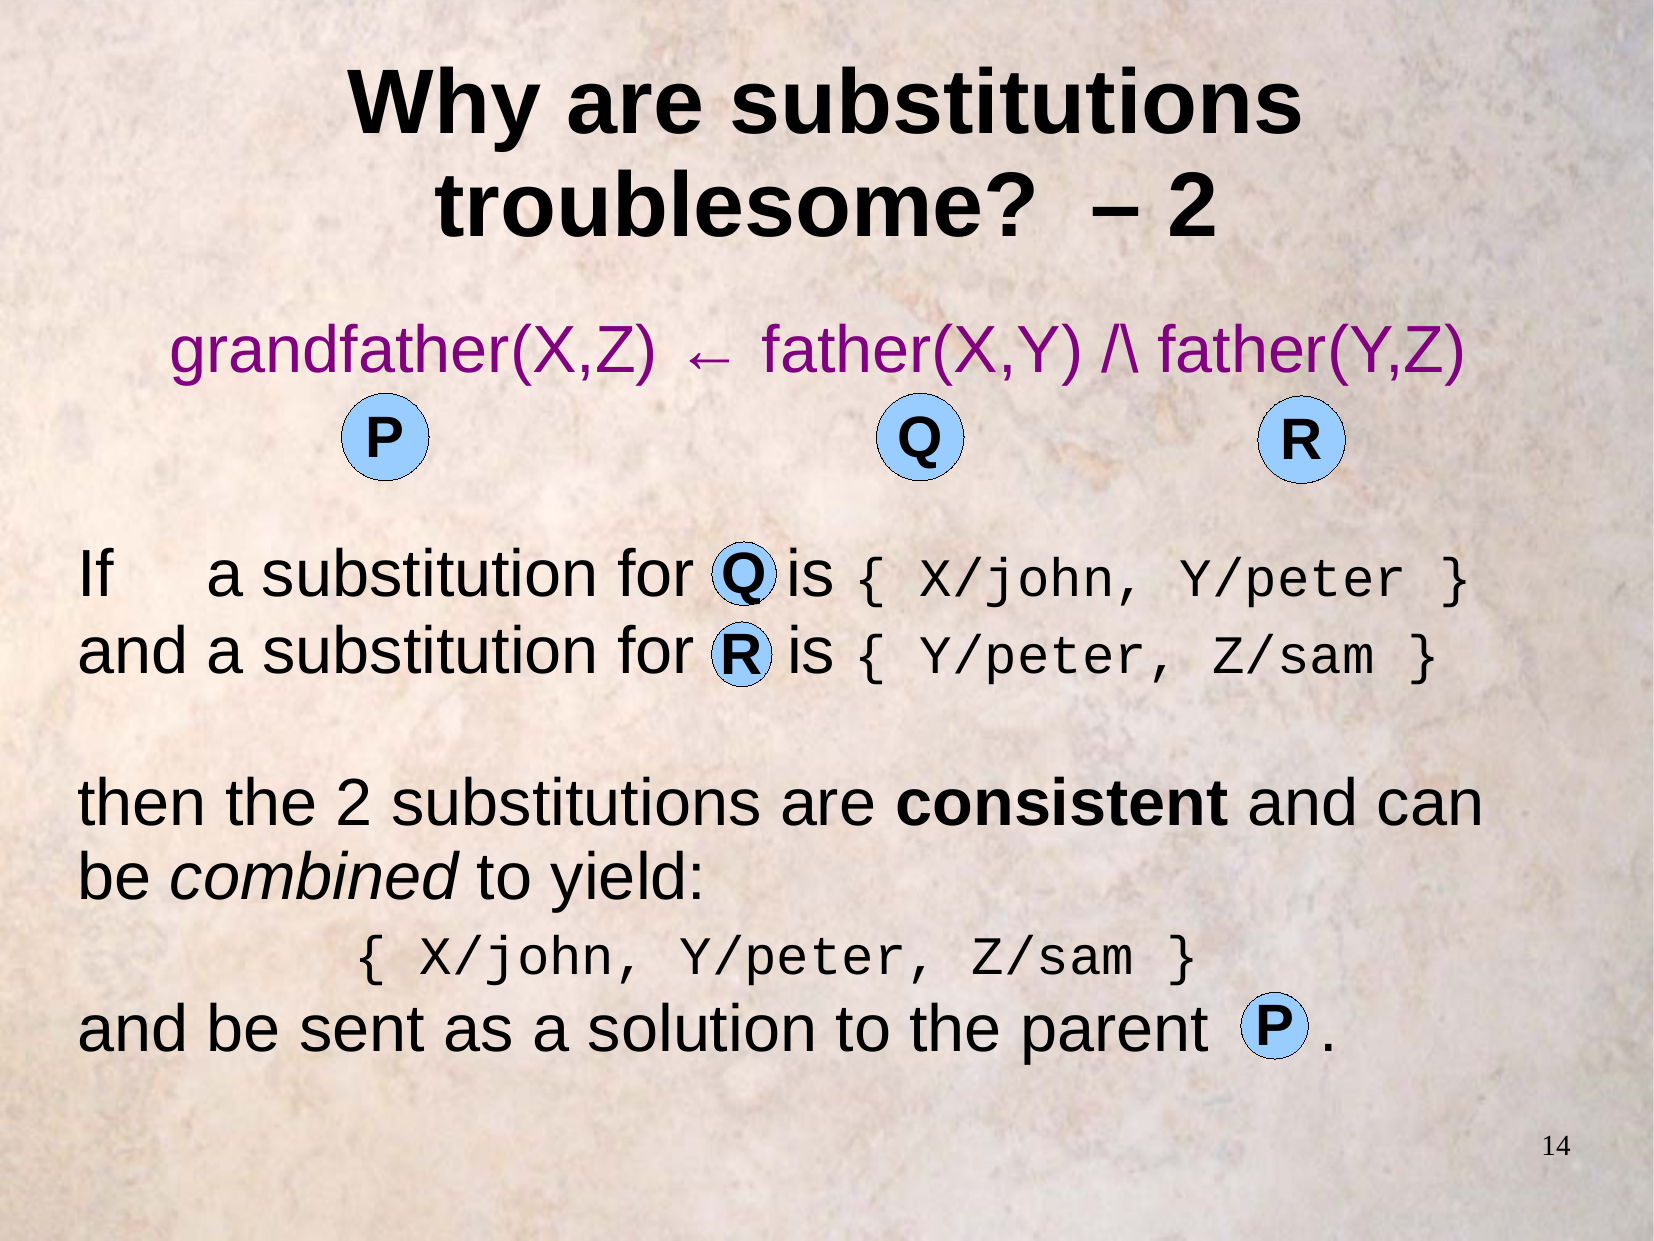

Why are substitutions troublesome? – 2
# grandfather(X,Z) ← father(X,Y) /\ father(Y,Z)
If a substitution for is { X/john, Y/peter }
and a substitution for is { Y/peter, Z/sam }
then the 2 substitutions are consistent and can be combined to yield:
 { X/john, Y/peter, Z/sam }
and be sent as a solution to the parent .
P
Q
R
Q
R
P
14